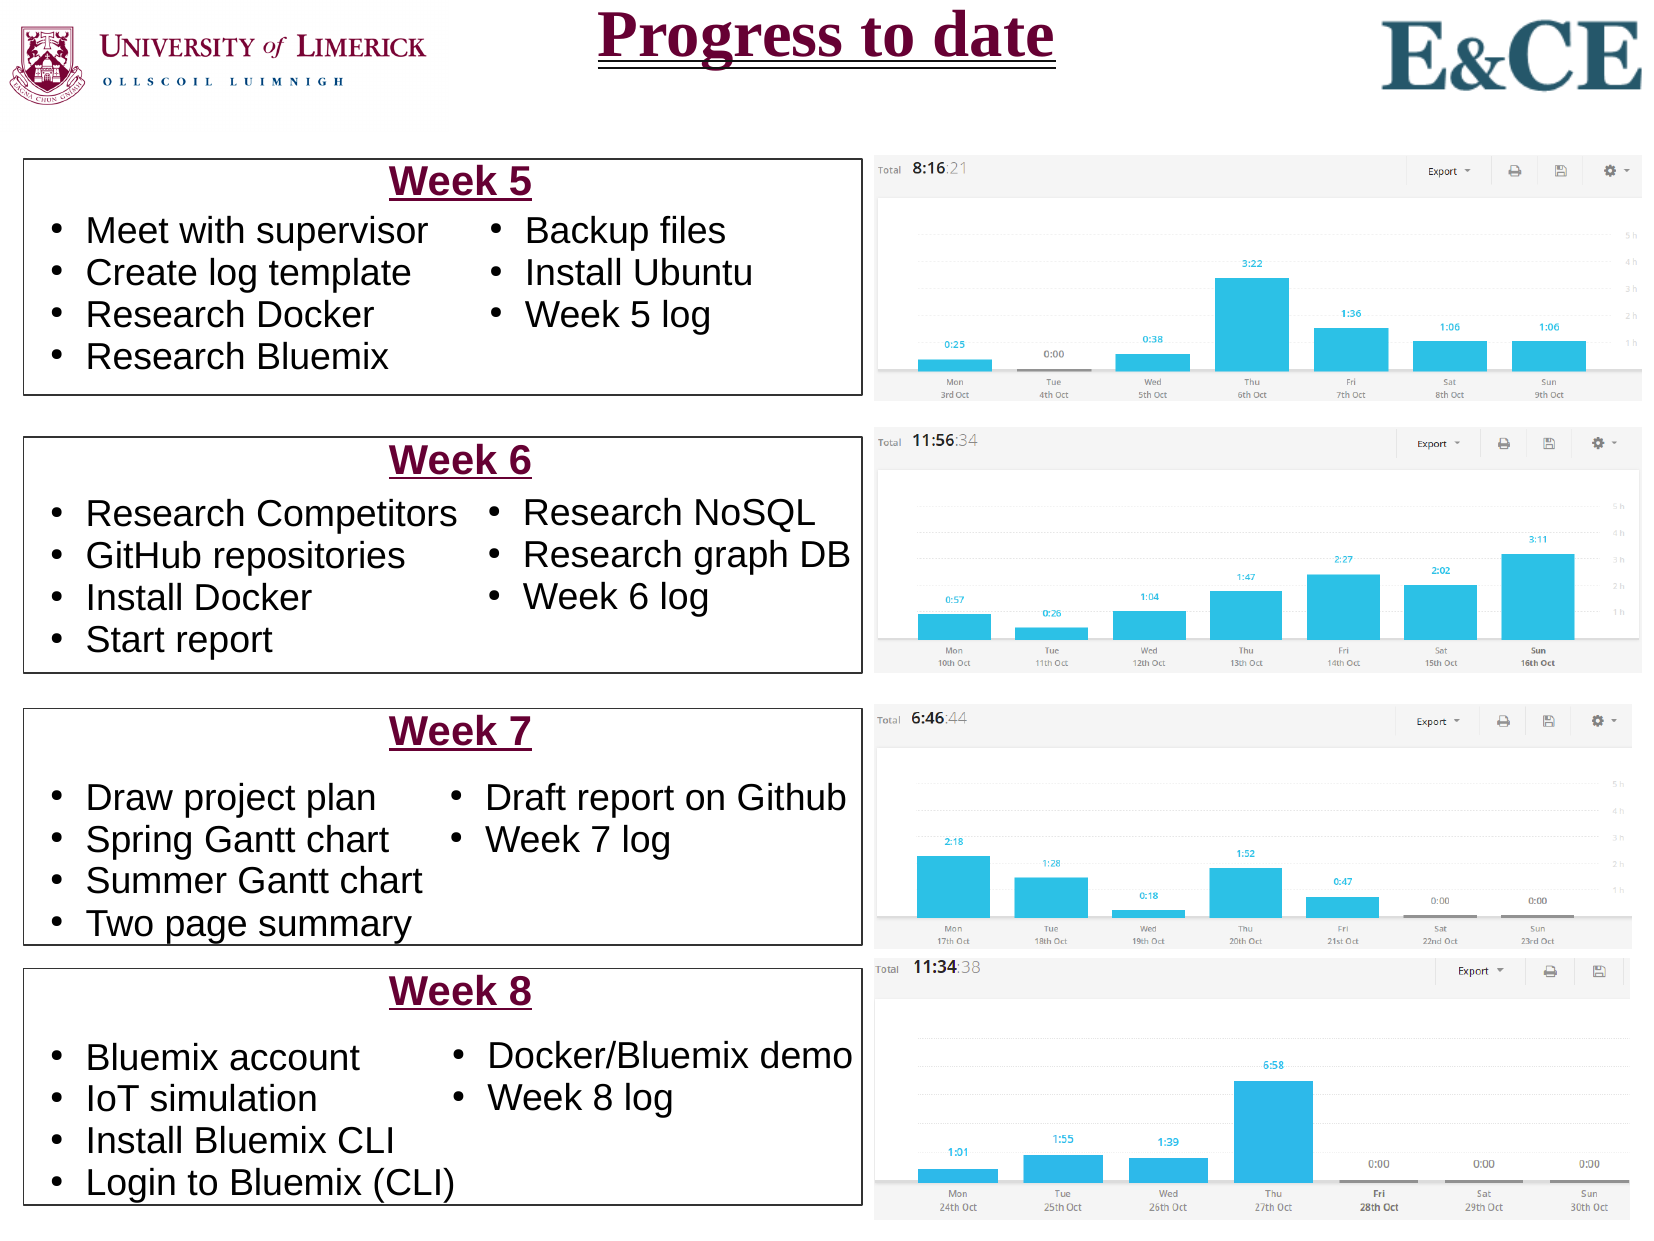

# Progress to date
Week 5
Meet with supervisor
Create log template
Research Docker
Research Bluemix
Backup files
Install Ubuntu
Week 5 log
Week 6
Research NoSQL
Research graph DB
Week 6 log
Research Competitors
GitHub repositories
Install Docker
Start report
Week 7
Draw project plan
Spring Gantt chart
Summer Gantt chart
Two page summary
Draft report on Github
Week 7 log
Week 8
Docker/Bluemix demo
Week 8 log
Bluemix account
IoT simulation
Install Bluemix CLI
Login to Bluemix (CLI)